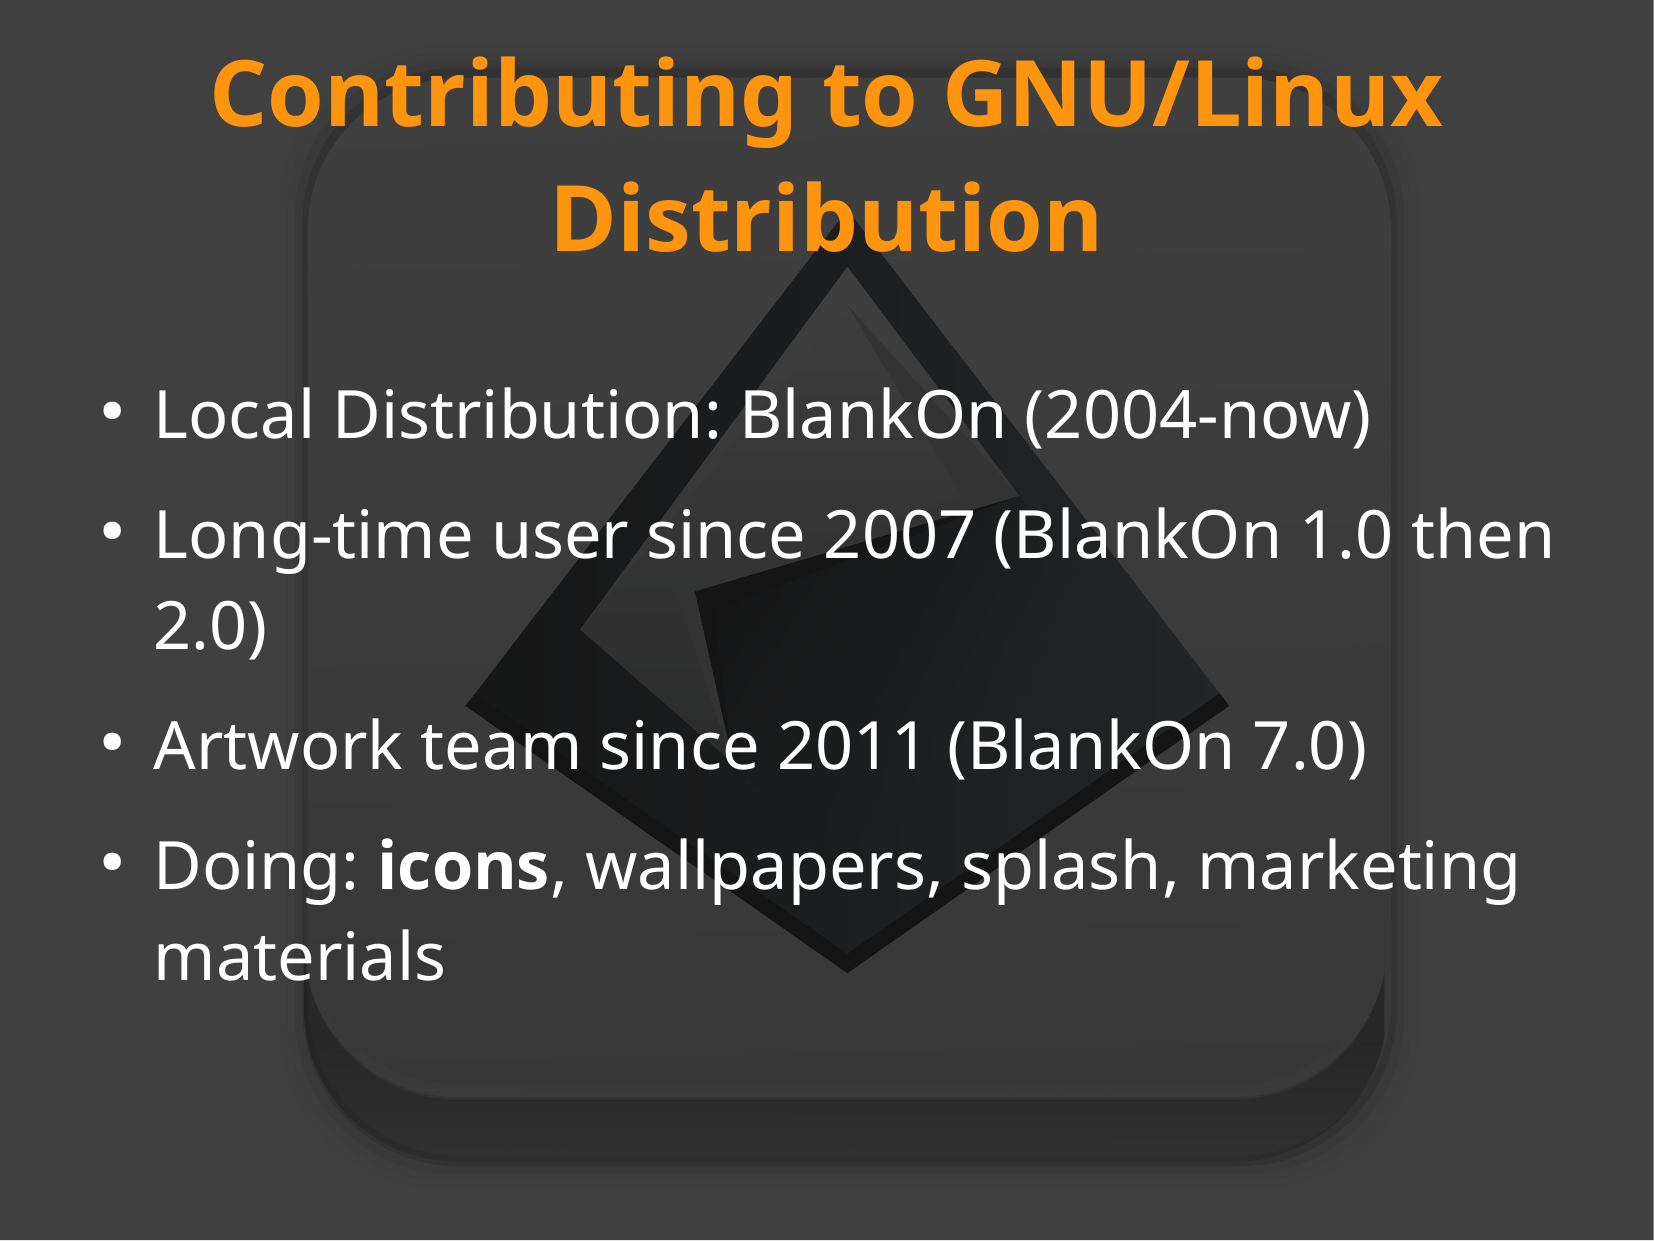

# Contributing to GNU/Linux Distribution
Local Distribution: BlankOn (2004-now)
Long-time user since 2007 (BlankOn 1.0 then 2.0)
Artwork team since 2011 (BlankOn 7.0)
Doing: icons, wallpapers, splash, marketing materials